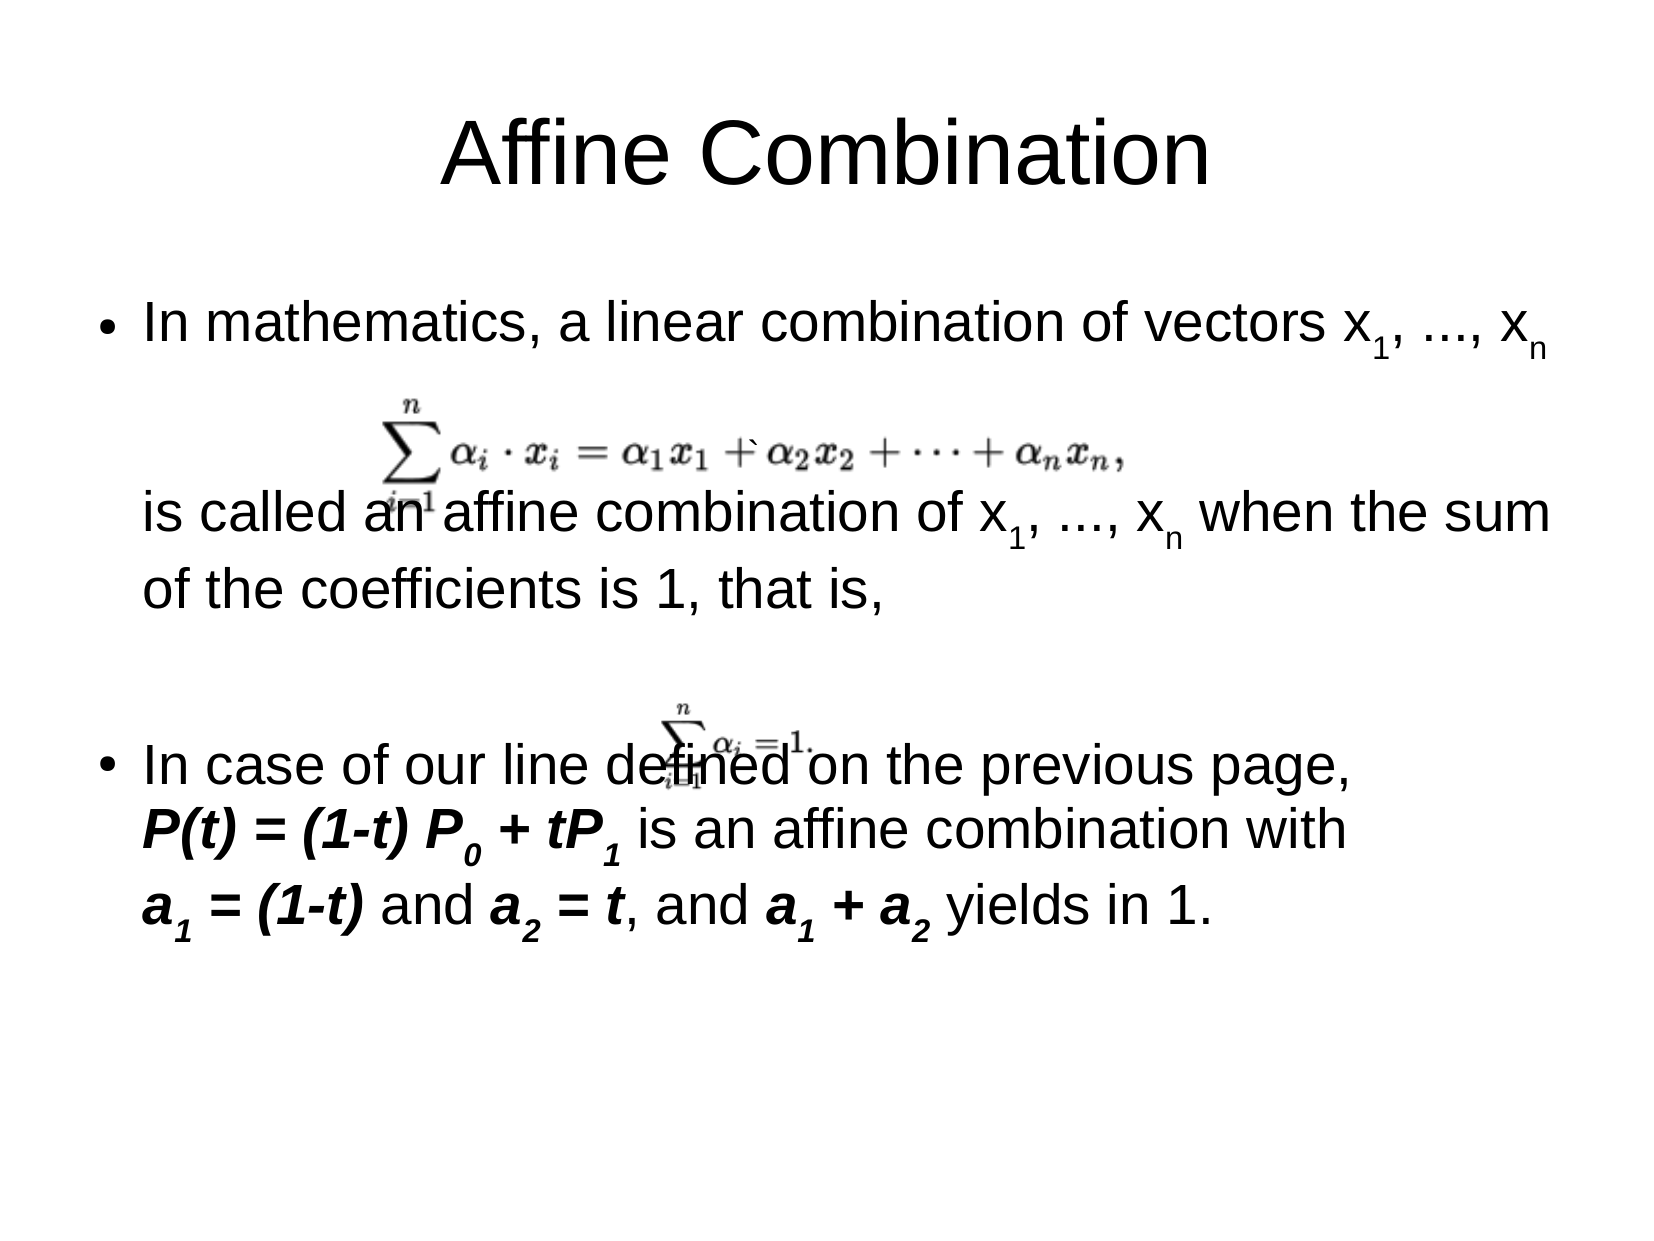

# Affine Combination
In mathematics, a linear combination of vectors x1, ..., xn
is called an affine combination of x1, ..., xn when the sum of the coefficients is 1, that is,
In case of our line defined on the previous page,
P(t) = (1-t) P0 + tP1 is an affine combination with
a1 = (1-t) and a2 = t, and a1 + a2 yields in 1.
`